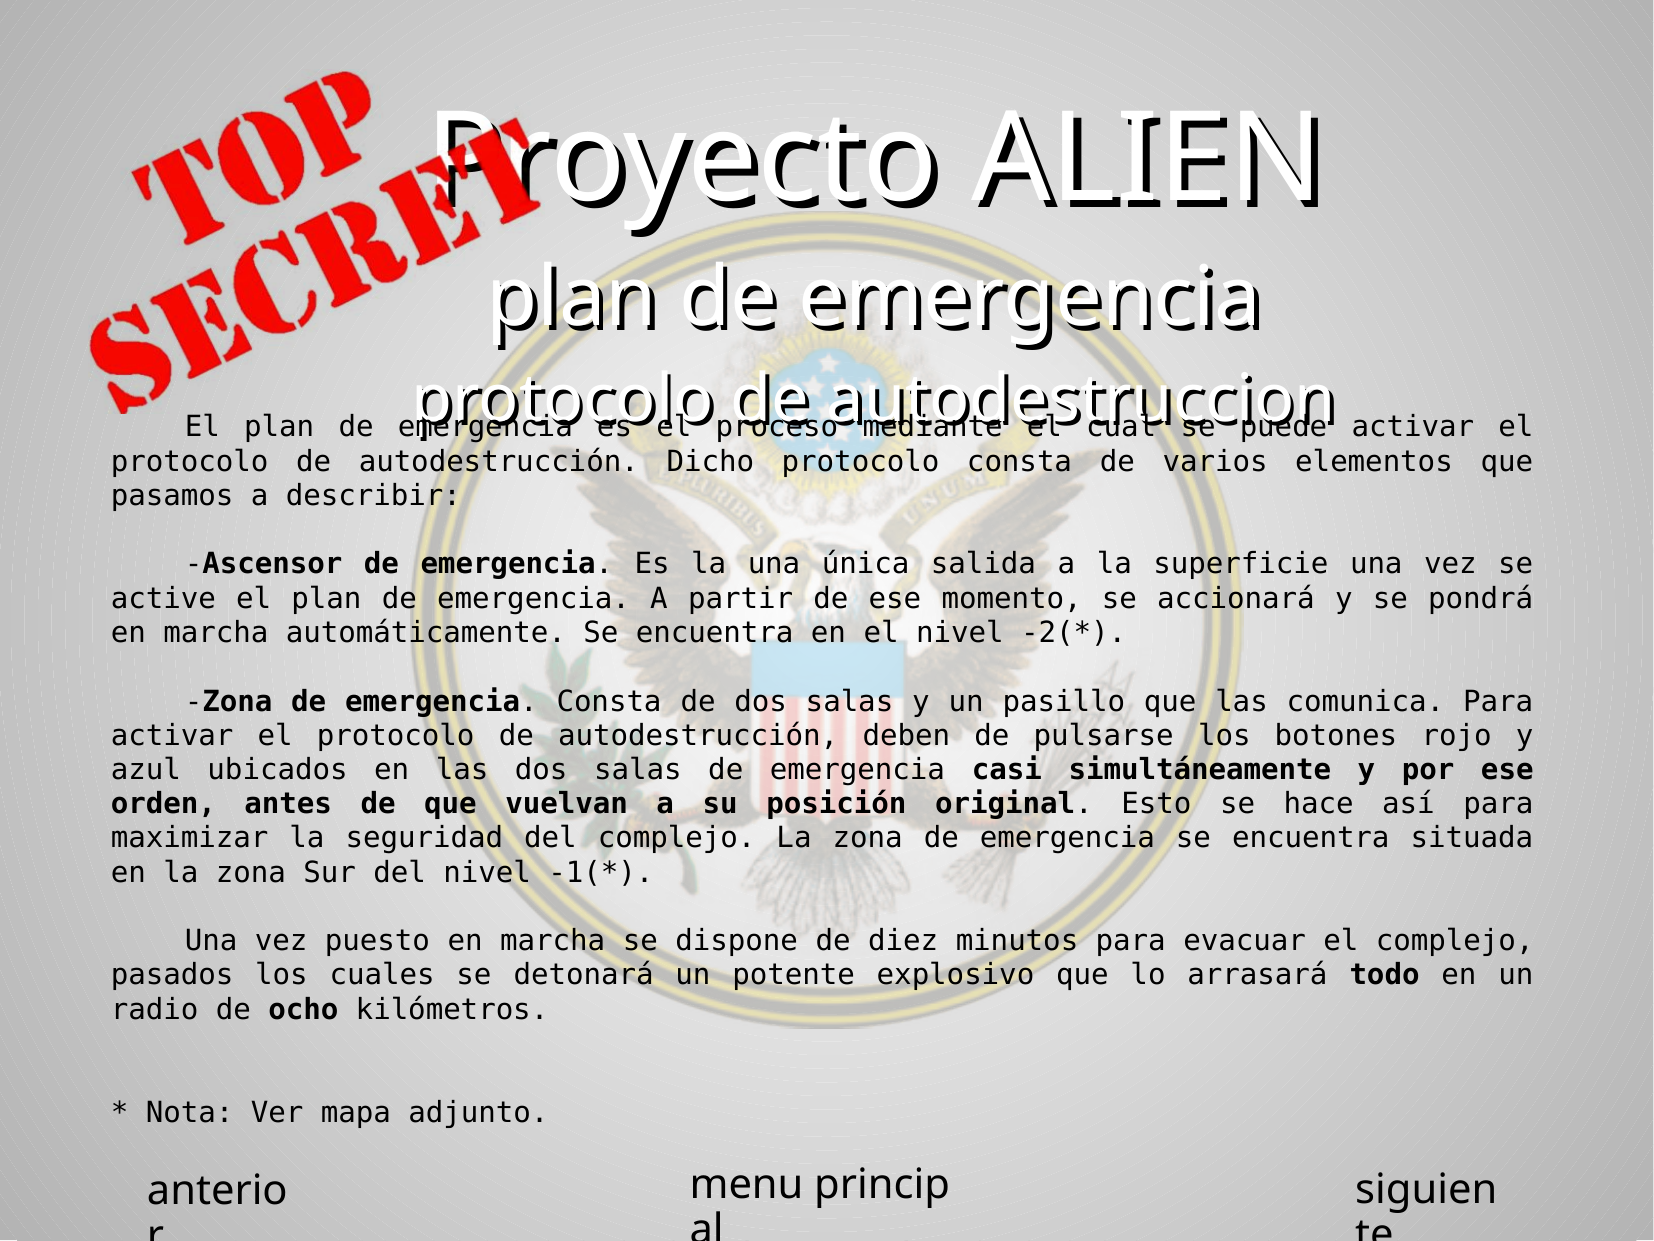

Proyecto ALIEN
plan de emergencia
protocolo de autodestruccion
	El plan de emergencia es el proceso mediante el cual se puede activar el protocolo de autodestrucción. Dicho protocolo consta de varios elementos que pasamos a describir:
	-Ascensor de emergencia. Es la una única salida a la superficie una vez se active el plan de emergencia. A partir de ese momento, se accionará y se pondrá en marcha automáticamente. Se encuentra en el nivel -2(*).
	-Zona de emergencia. Consta de dos salas y un pasillo que las comunica. Para activar el protocolo de autodestrucción, deben de pulsarse los botones rojo y azul ubicados en las dos salas de emergencia casi simultáneamente y por ese orden, antes de que vuelvan a su posición original. Esto se hace así para maximizar la seguridad del complejo. La zona de emergencia se encuentra situada en la zona Sur del nivel -1(*).
	Una vez puesto en marcha se dispone de diez minutos para evacuar el complejo, pasados los cuales se detonará un potente explosivo que lo arrasará todo en un radio de ocho kilómetros.
* Nota: Ver mapa adjunto.
menu principal
siguiente
anterior